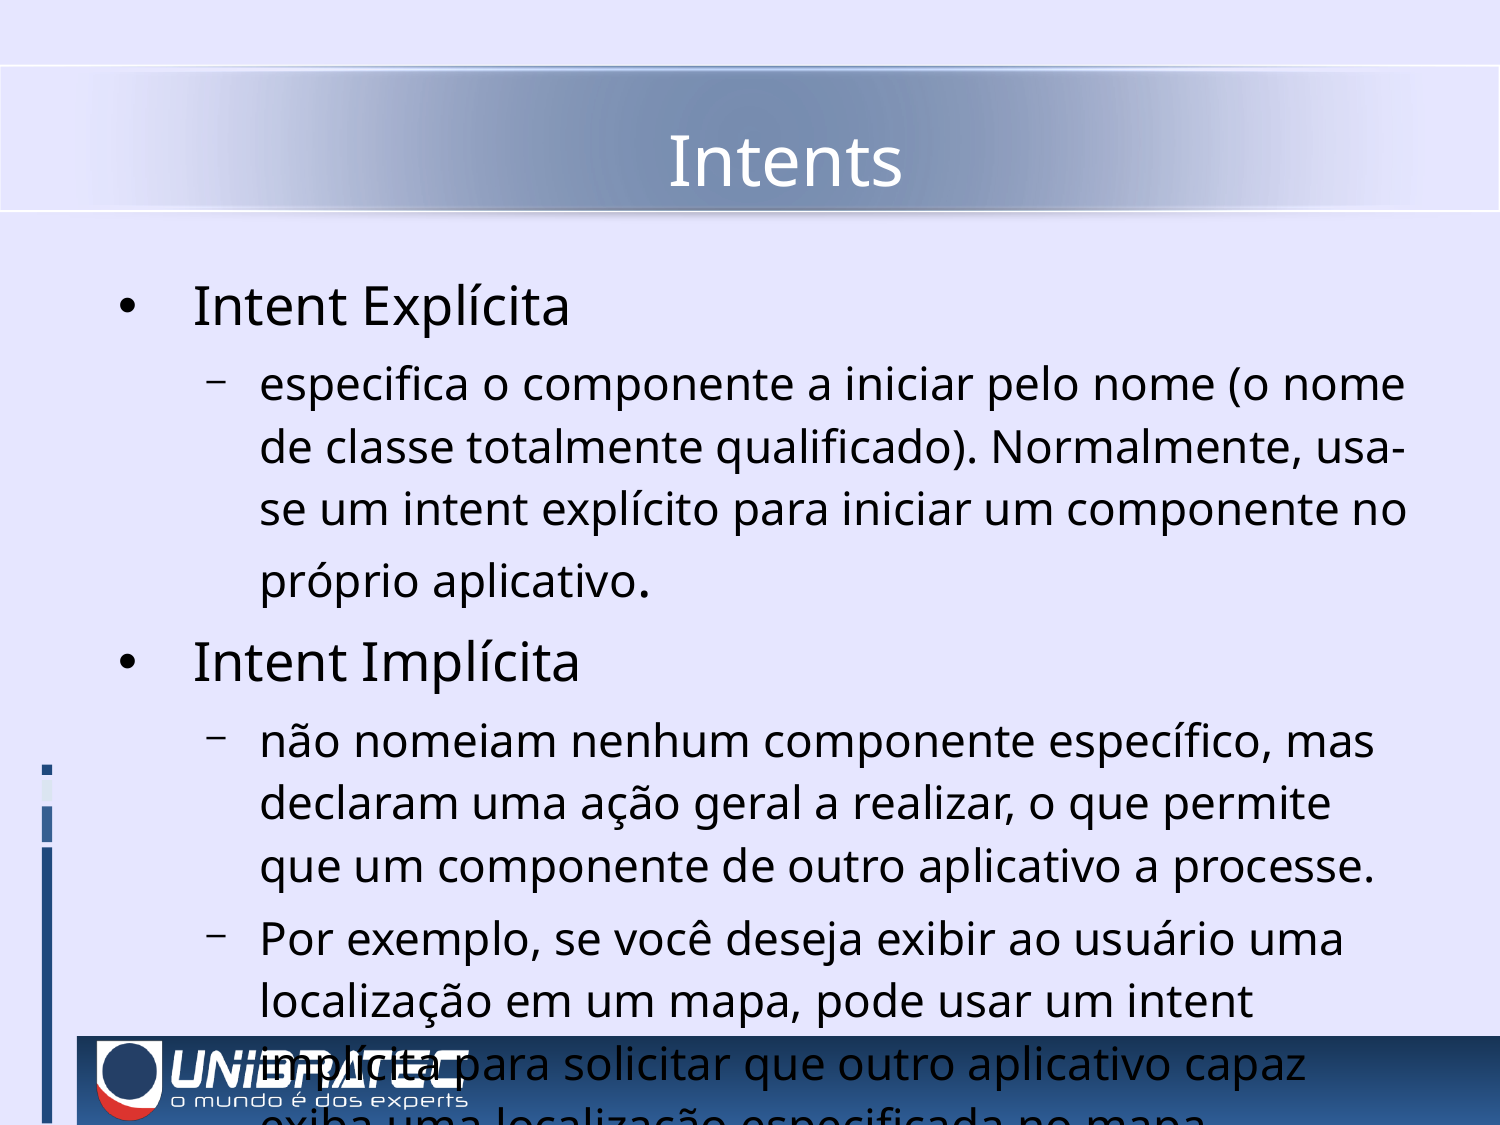

# Intents
Intent Explícita
especifica o componente a iniciar pelo nome (o nome de classe totalmente qualificado). Normalmente, usa-se um intent explícito para iniciar um componente no próprio aplicativo.
Intent Implícita
não nomeiam nenhum componente específico, mas declaram uma ação geral a realizar, o que permite que um componente de outro aplicativo a processe.
Por exemplo, se você deseja exibir ao usuário uma localização em um mapa, pode usar um intent implícita para solicitar que outro aplicativo capaz exiba uma localização especificada no mapa.